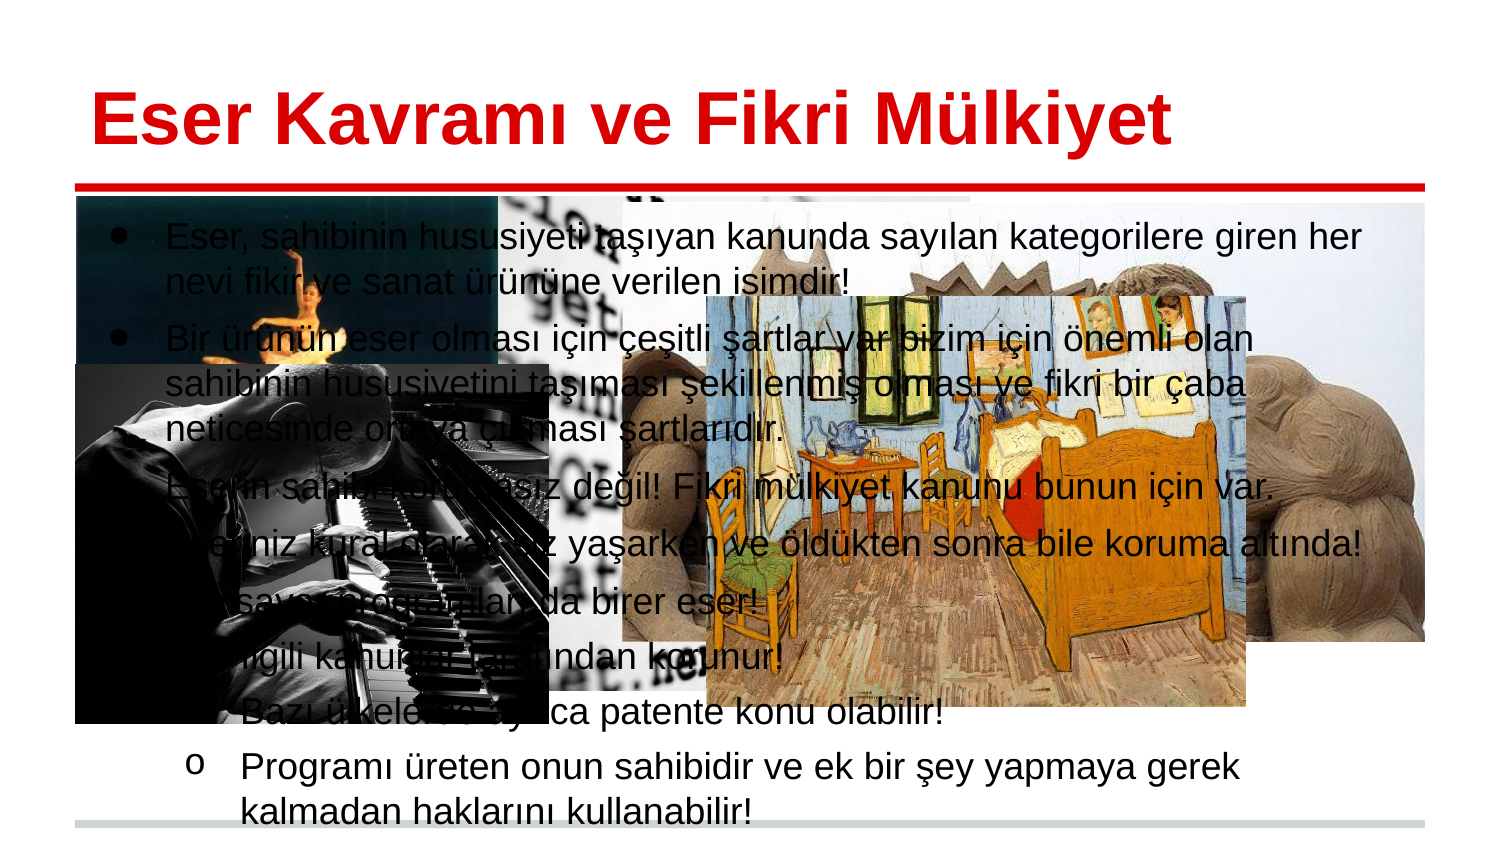

# Eser Kavramı ve Fikri Mülkiyet
Eser, sahibinin hususiyeti taşıyan kanunda sayılan kategorilere giren her nevi fikir ve sanat ürününe verilen isimdir!
Bir ürünün eser olması için çeşitli şartlar var bizim için önemli olan sahibinin hususiyetini taşıması şekillenmiş olması ve fikri bir çaba neticesinde ortaya çıkması şartlarıdır.
Eserin sahibi korumasız değil! Fikri mülkiyet kanunu bunun için var.
Eseriniz kural olarak siz yaşarken ve öldükten sonra bile koruma altında!
Bilgisayar programları da birer eser!
İlgili kanunlar tarafından korunur!
Bazı ülkelerde ayrıca patente konu olabilir!
Programı üreten onun sahibidir ve ek bir şey yapmaya gerek kalmadan haklarını kullanabilir!